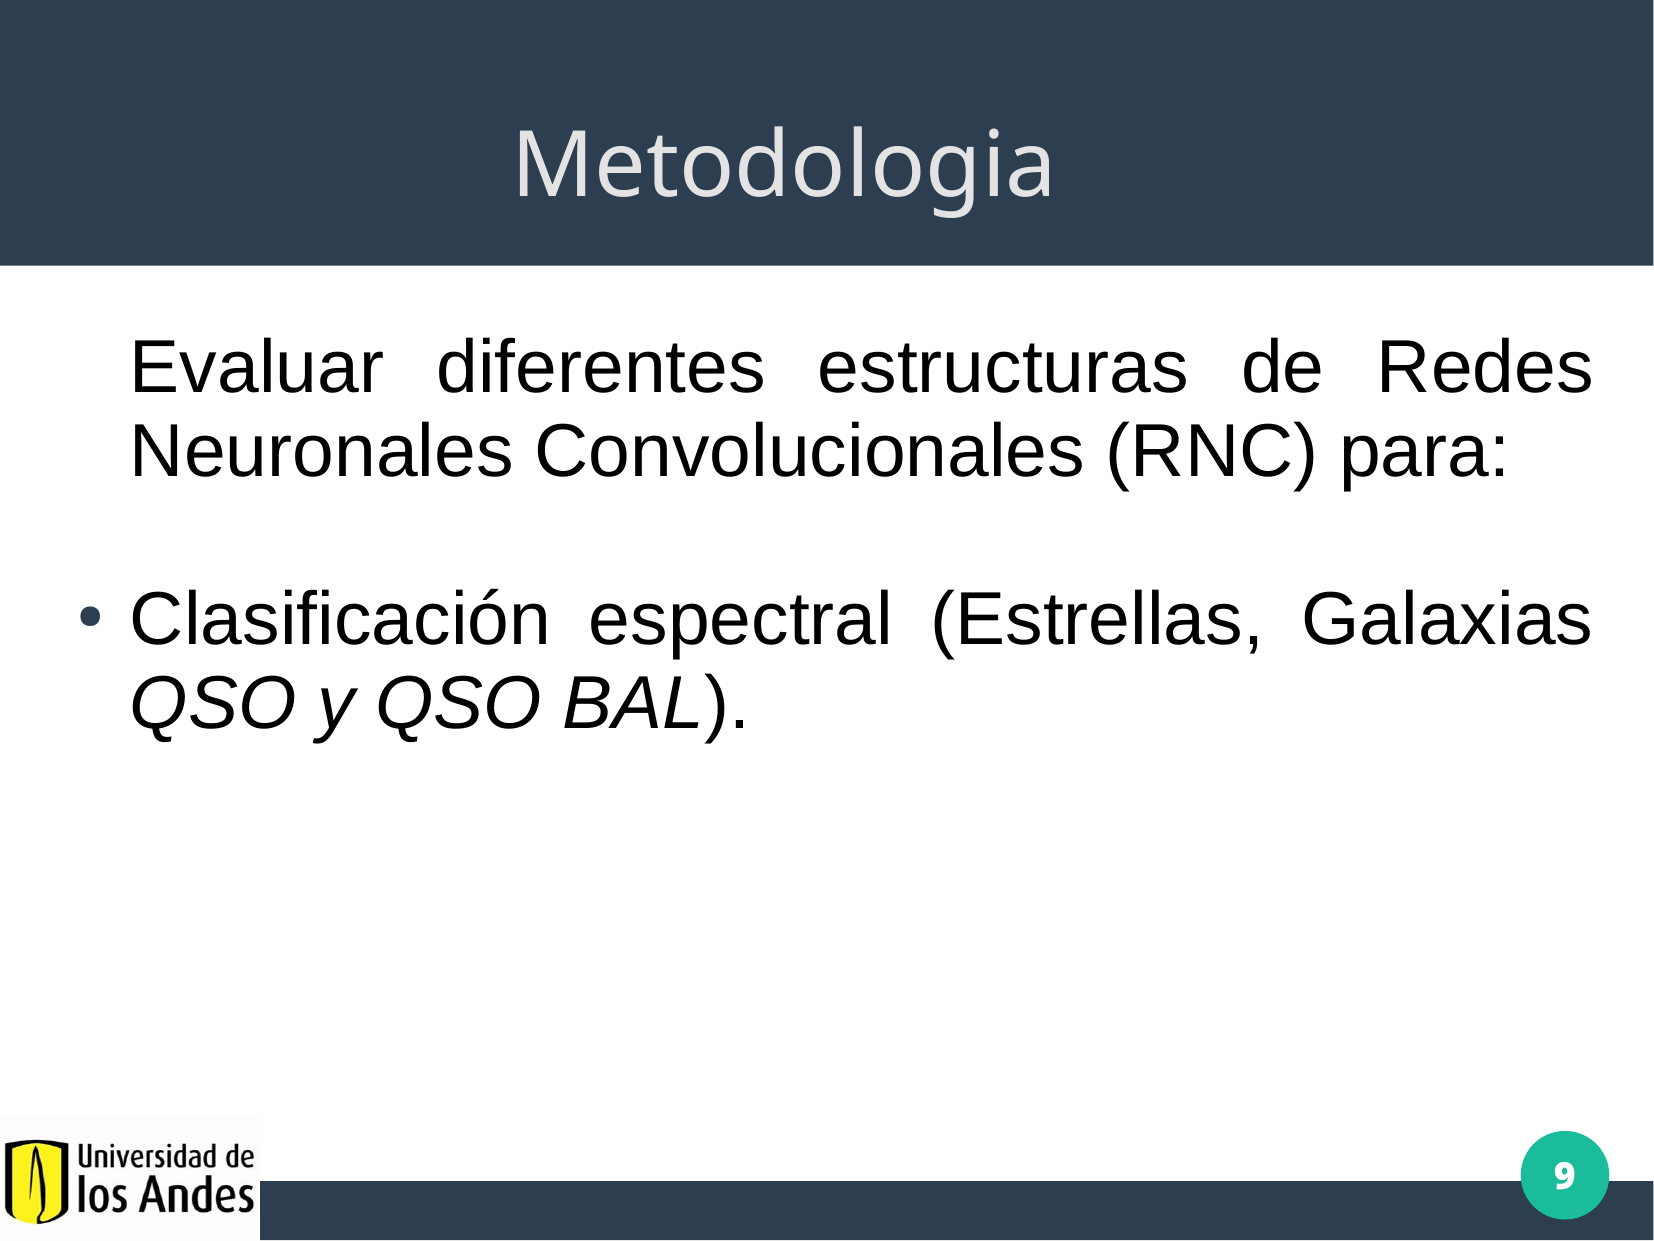

Metodologia
# Evaluar diferentes estructuras de Redes Neuronales Convolucionales (RNC) para:
Clasificación espectral (Estrellas, Galaxias QSO y QSO BAL).
9